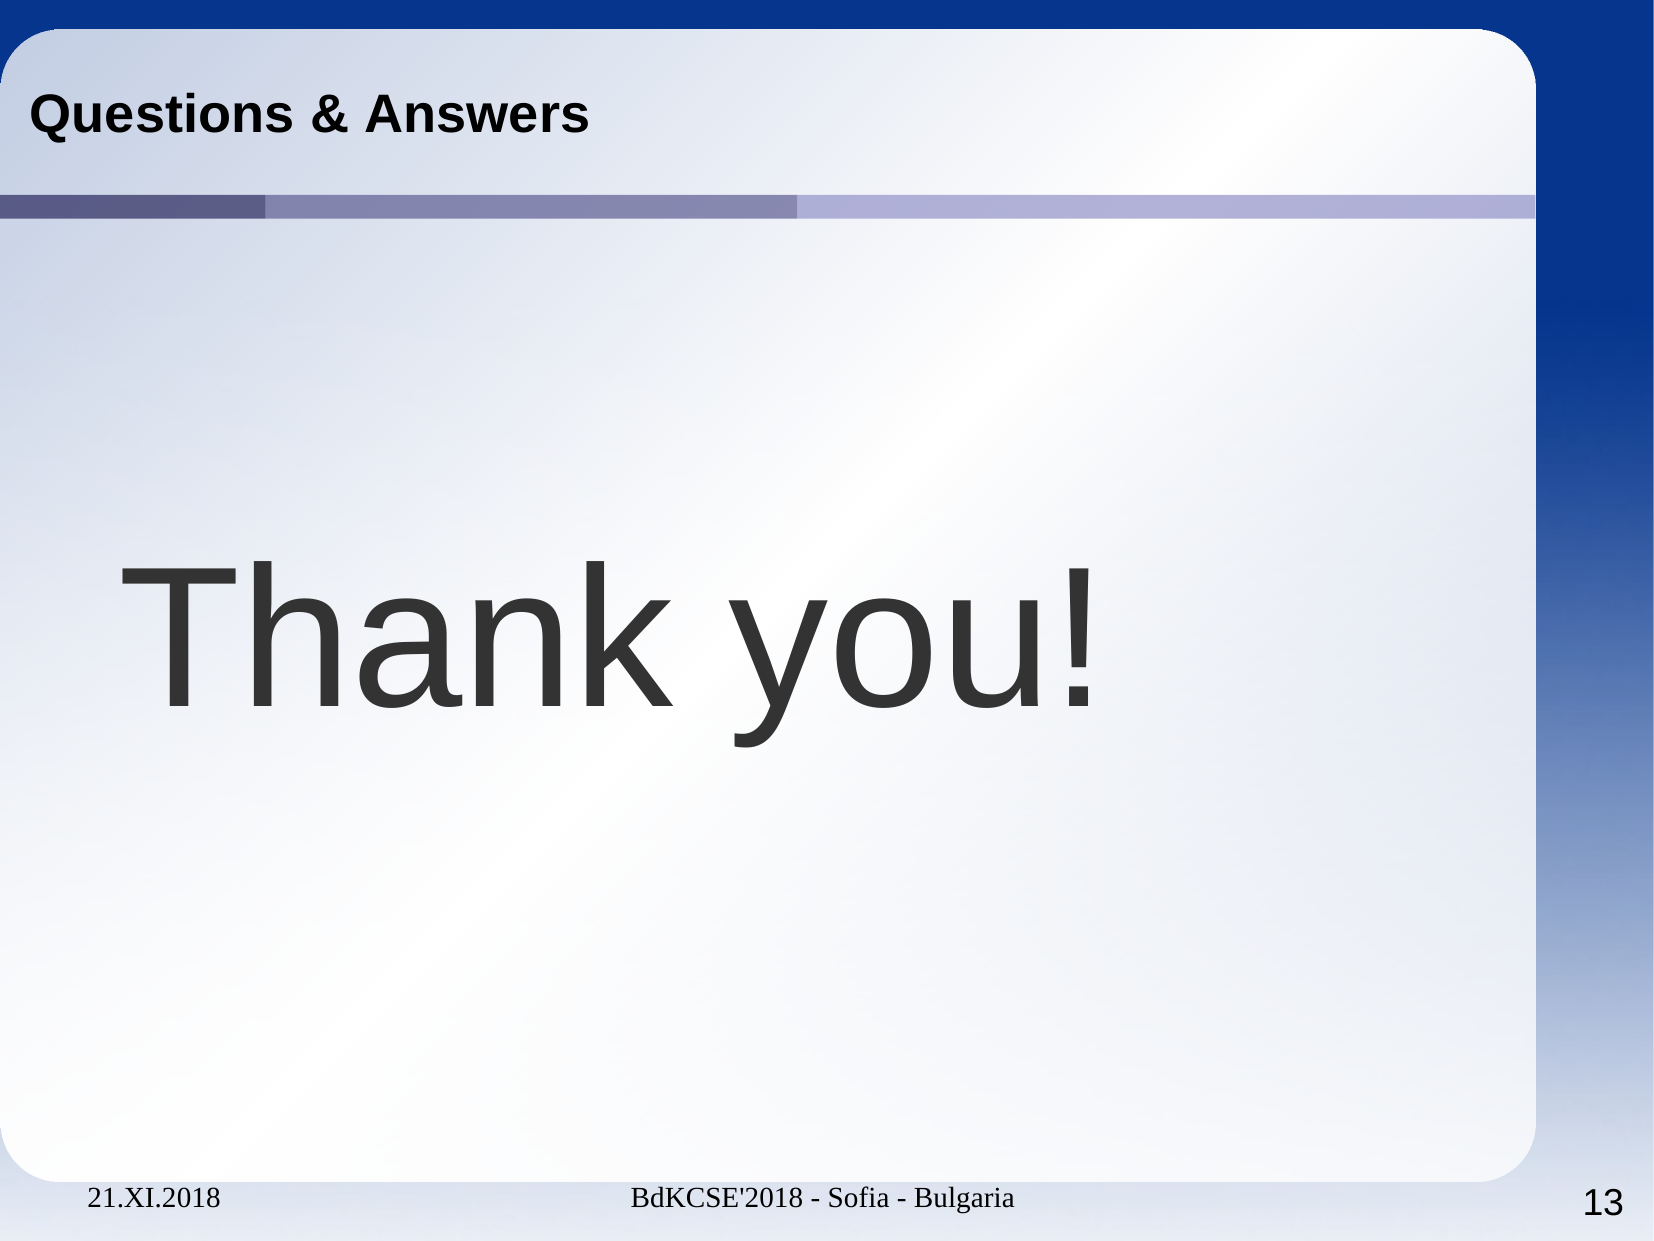

# Questions & Answers
Thank you!
21.XI.2018
BdKCSE'2018 - Sofia - Bulgaria
13